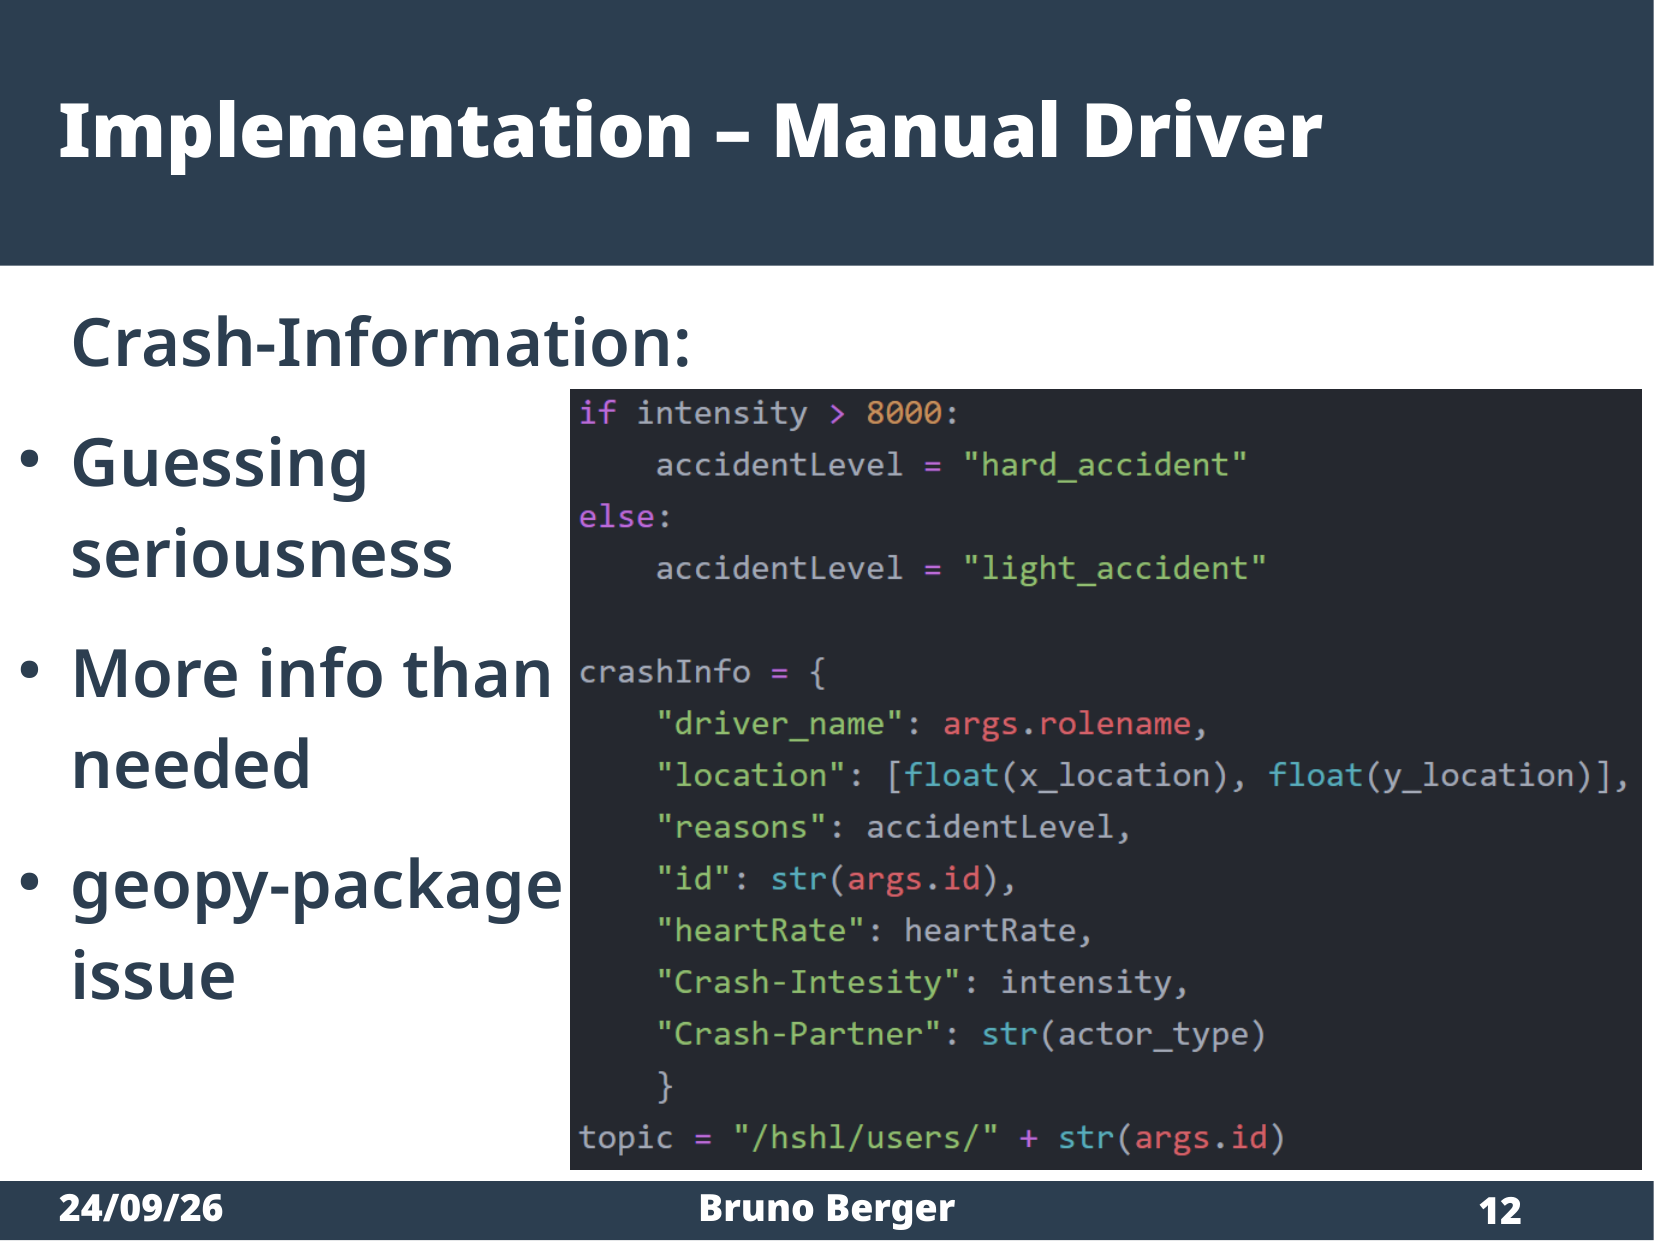

# Implementation – Manual Driver
Crash-Information:
Guessing
seriousness
More info than needed
geopy-package
issue
Bruno Berger
12